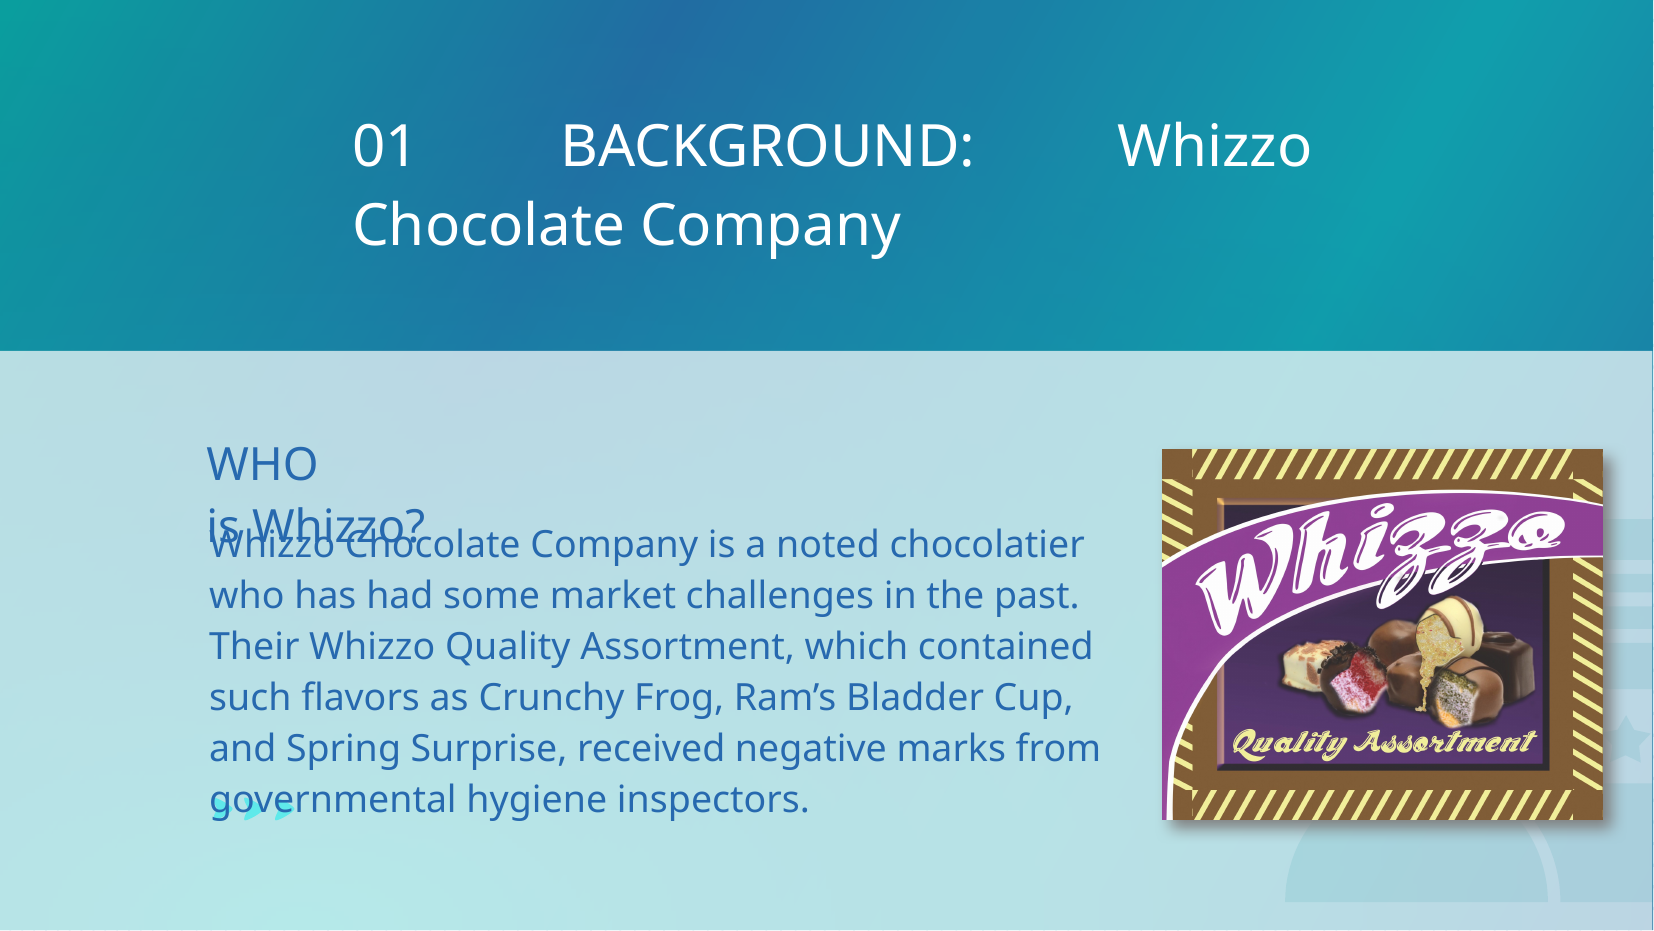

01 BACKGROUND: Whizzo Chocolate Company
WHO
is Whizzo?
# Whizzo Chocolate Company is a noted chocolatier who has had some market challenges in the past. Their Whizzo Quality Assortment, which contained such flavors as Crunchy Frog, Ram’s Bladder Cup, and Spring Surprise, received negative marks from governmental hygiene inspectors.